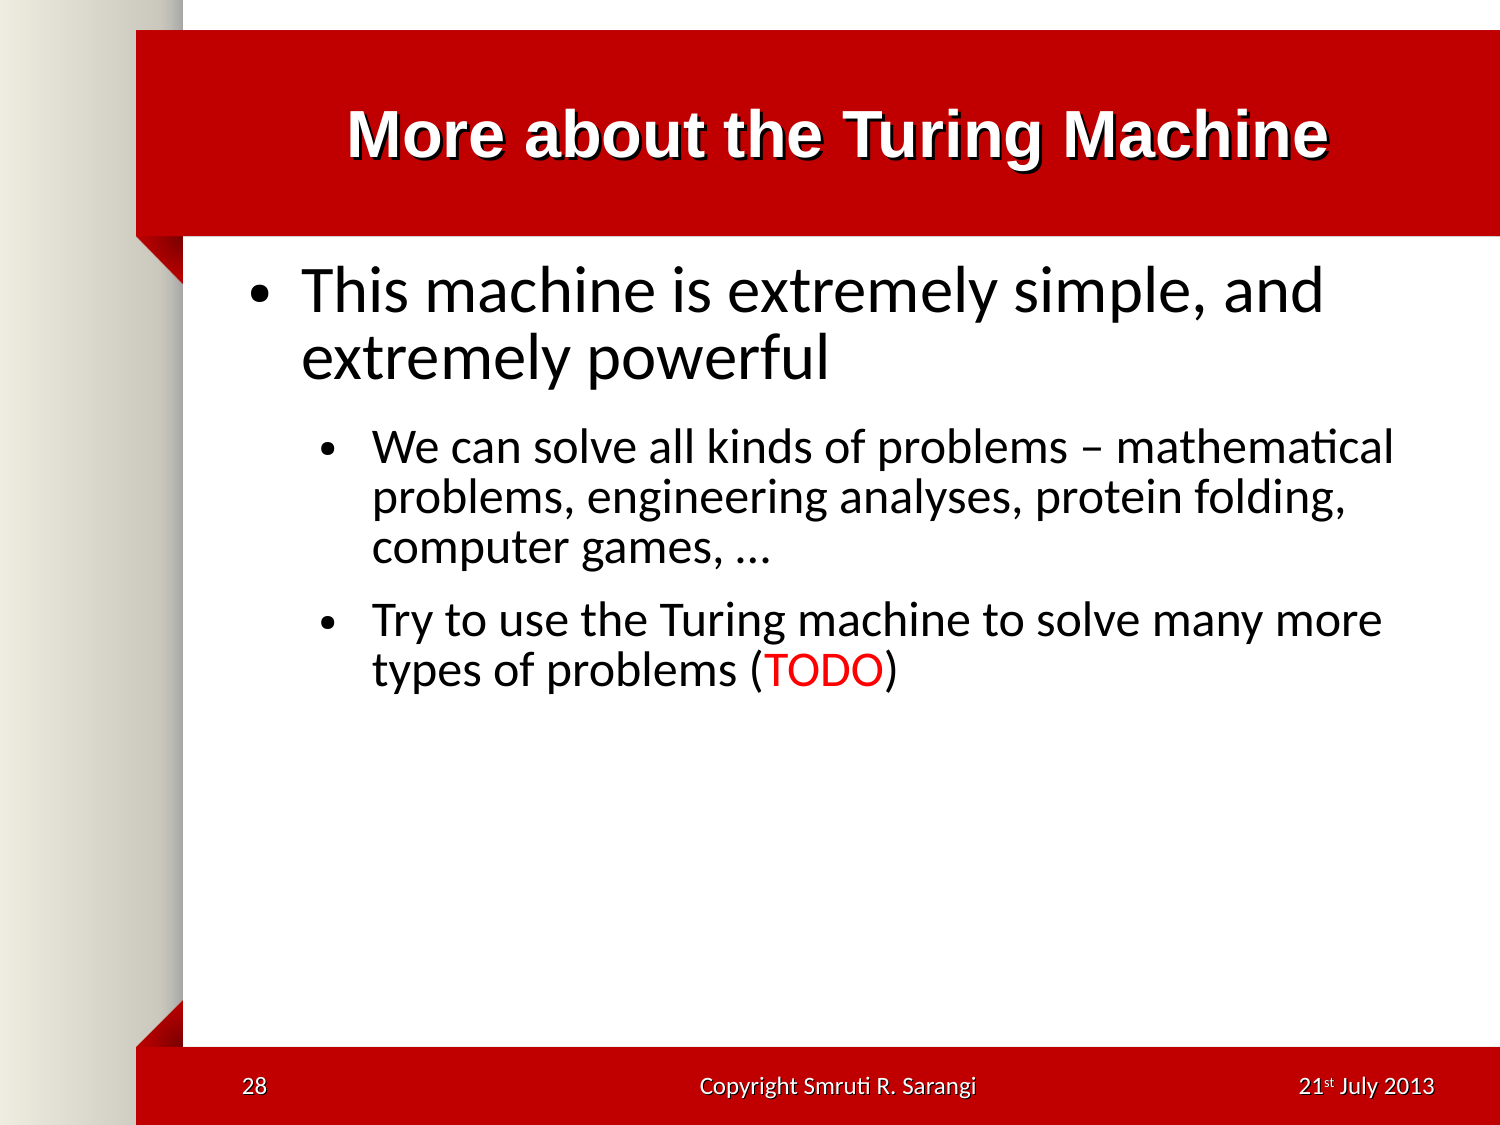

# More about the Turing Machine
This machine is extremely simple, and extremely powerful
We can solve all kinds of problems – mathematical problems, engineering analyses, protein folding, computer games, …
Try to use the Turing machine to solve many more types of problems (TODO)
28
Your date here